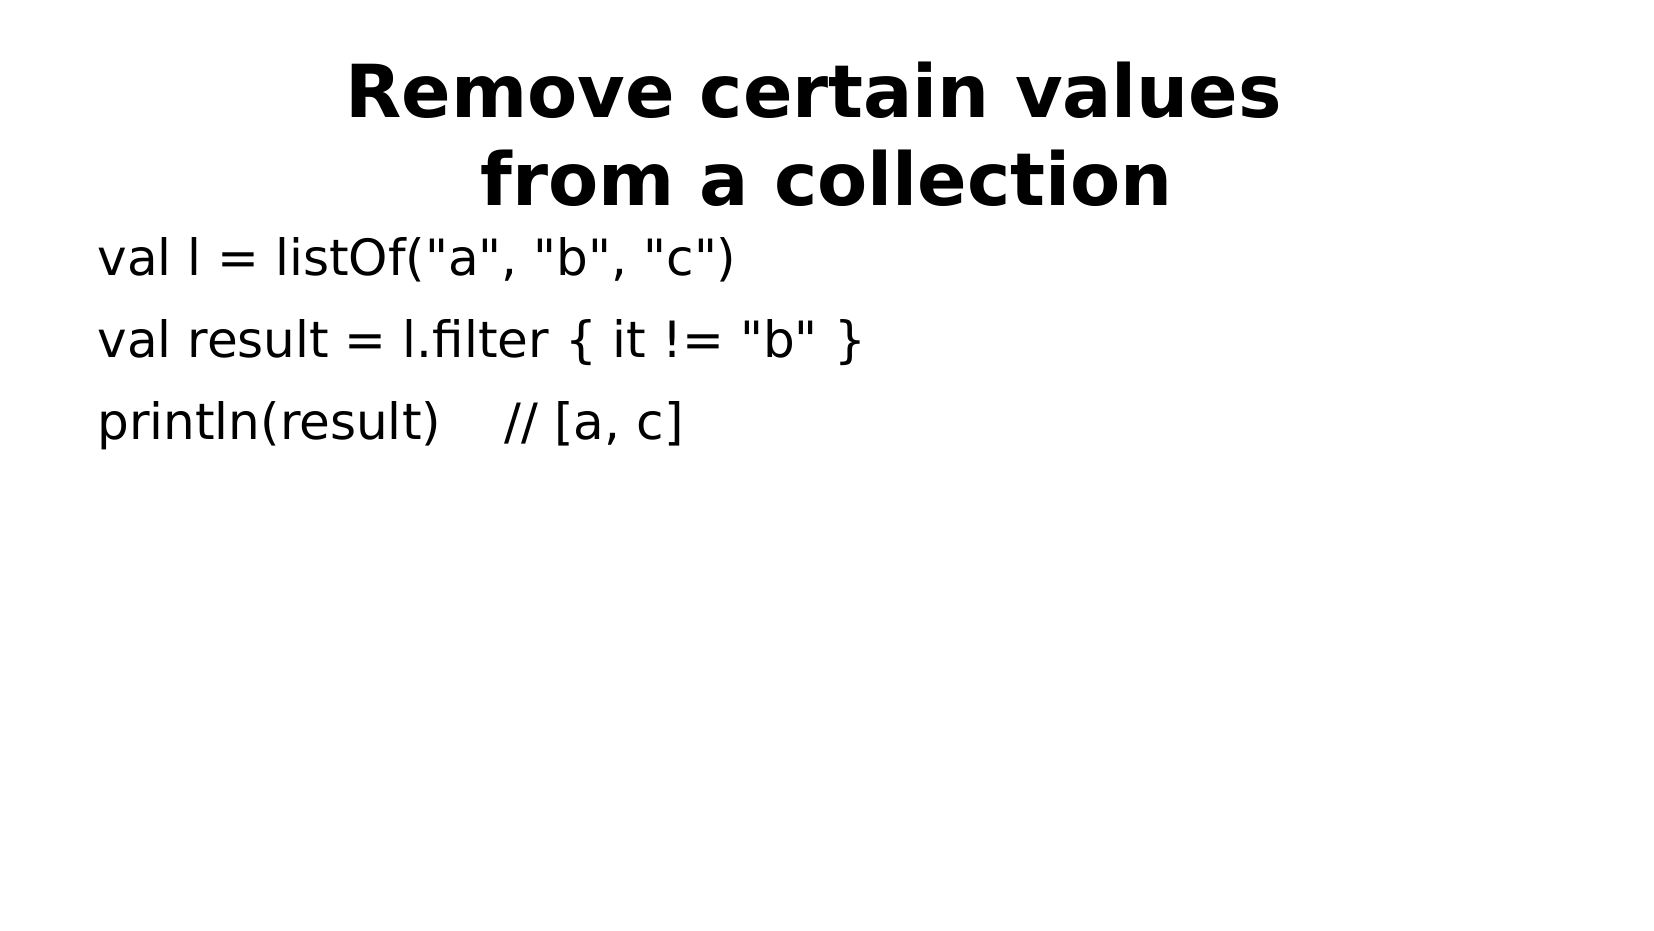

# Remove certain values from a collection
val l = listOf("a", "b", "c")
val result = l.filter { it != "b" }
println(result) // [a, c]